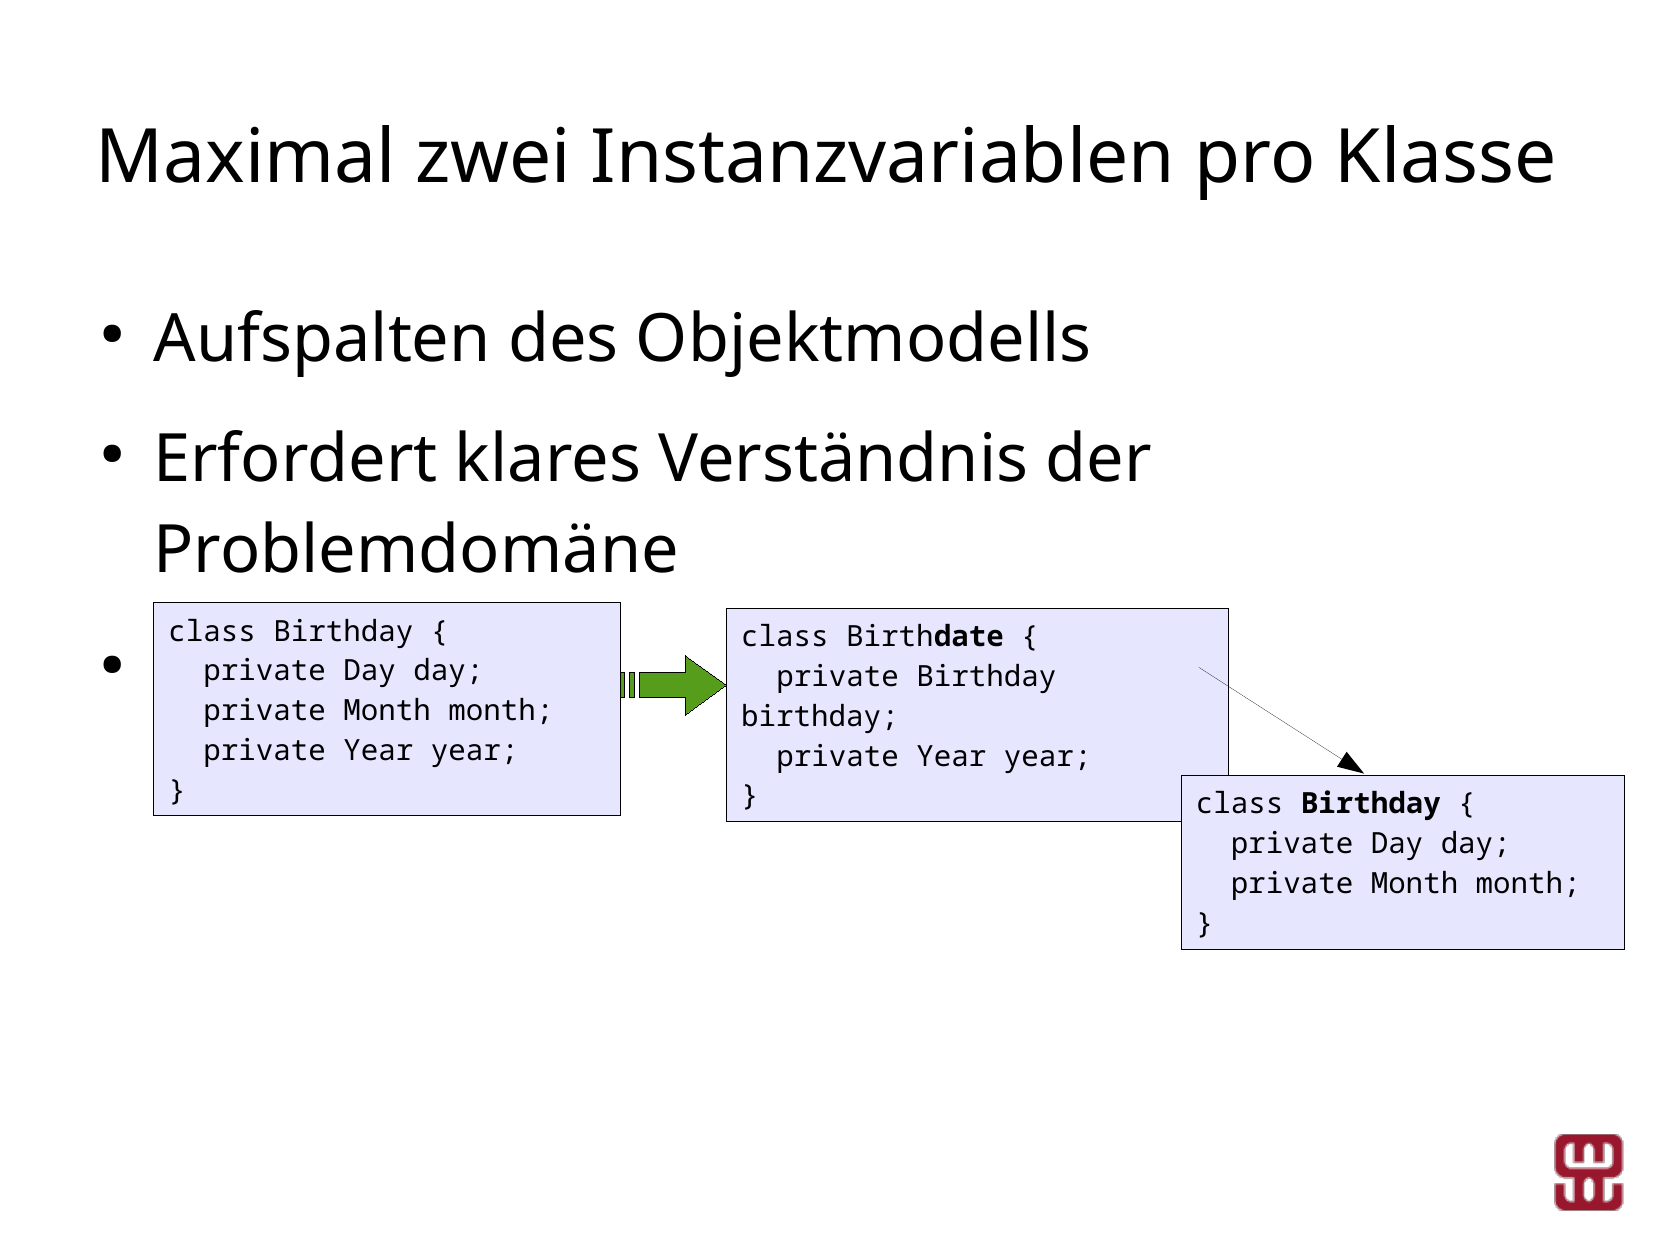

# Maximal zwei Instanzvariablen pro Klasse
Aufspalten des Objektmodells
Erfordert klares Verständnis der Problemdomäne
Beispiel:
class Birthday {
 private Day day;
 private Month month;
 private Year year;
}
class Birthdate {
 private Birthday birthday;
 private Year year;
}
class Birthday {
 private Day day;
 private Month month;
}